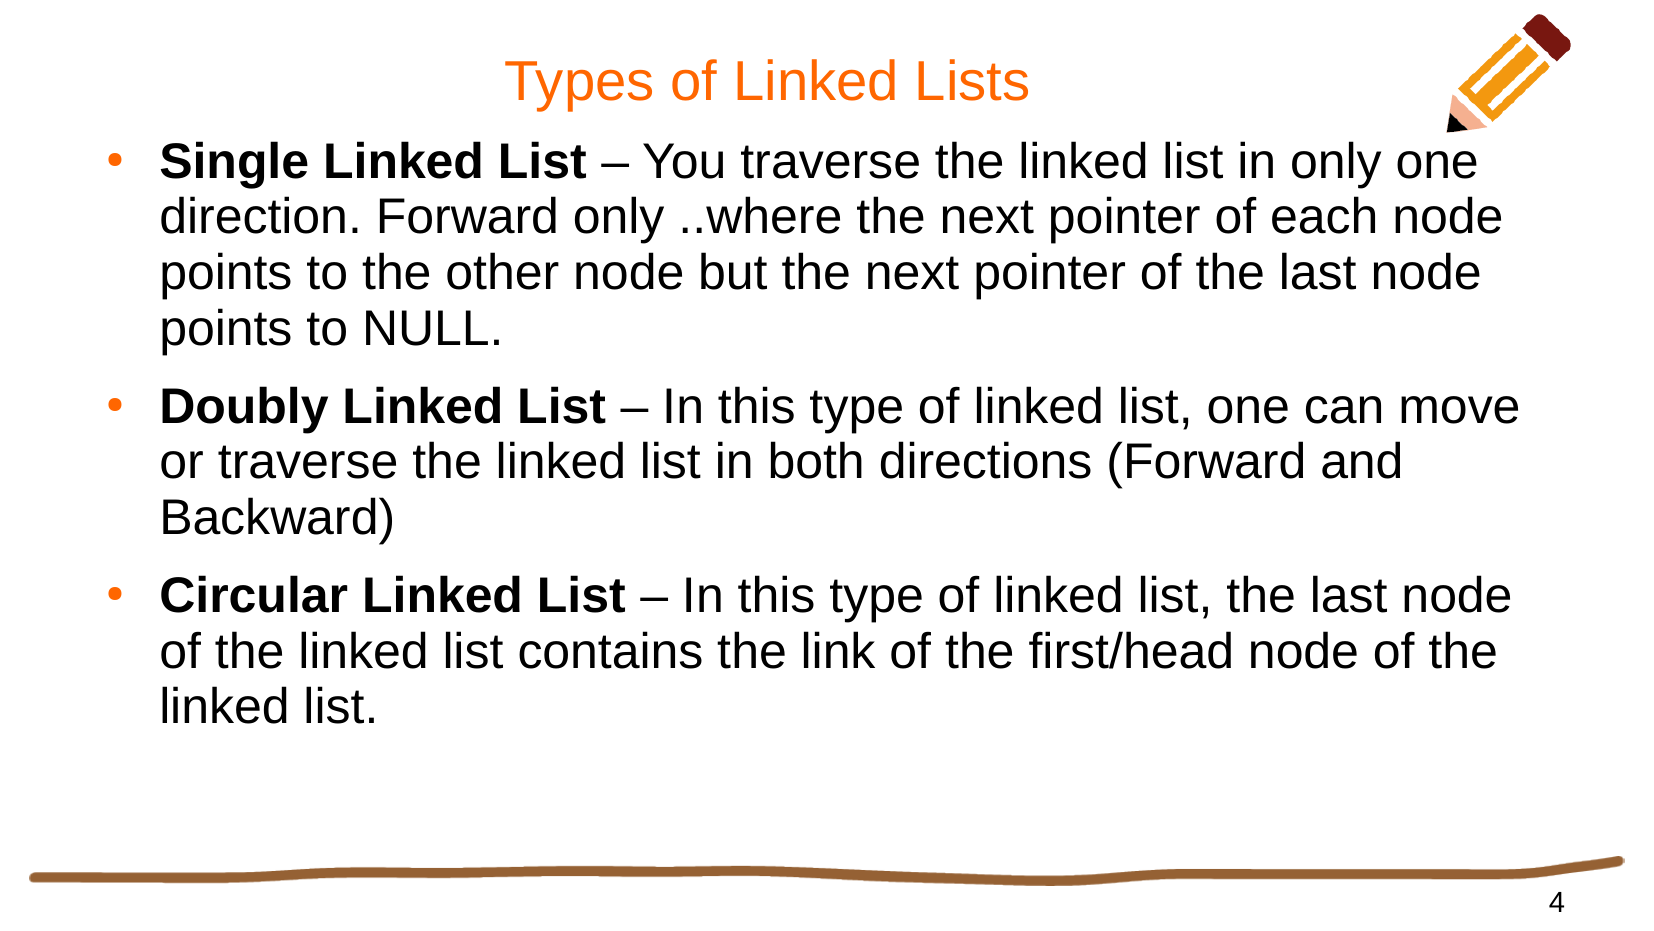

# Types of Linked Lists
Single Linked List – You traverse the linked list in only one direction. Forward only ..where the next pointer of each node points to the other node but the next pointer of the last node points to NULL.
Doubly Linked List – In this type of linked list, one can move or traverse the linked list in both directions (Forward and Backward)
Circular Linked List – In this type of linked list, the last node of the linked list contains the link of the first/head node of the linked list.
4